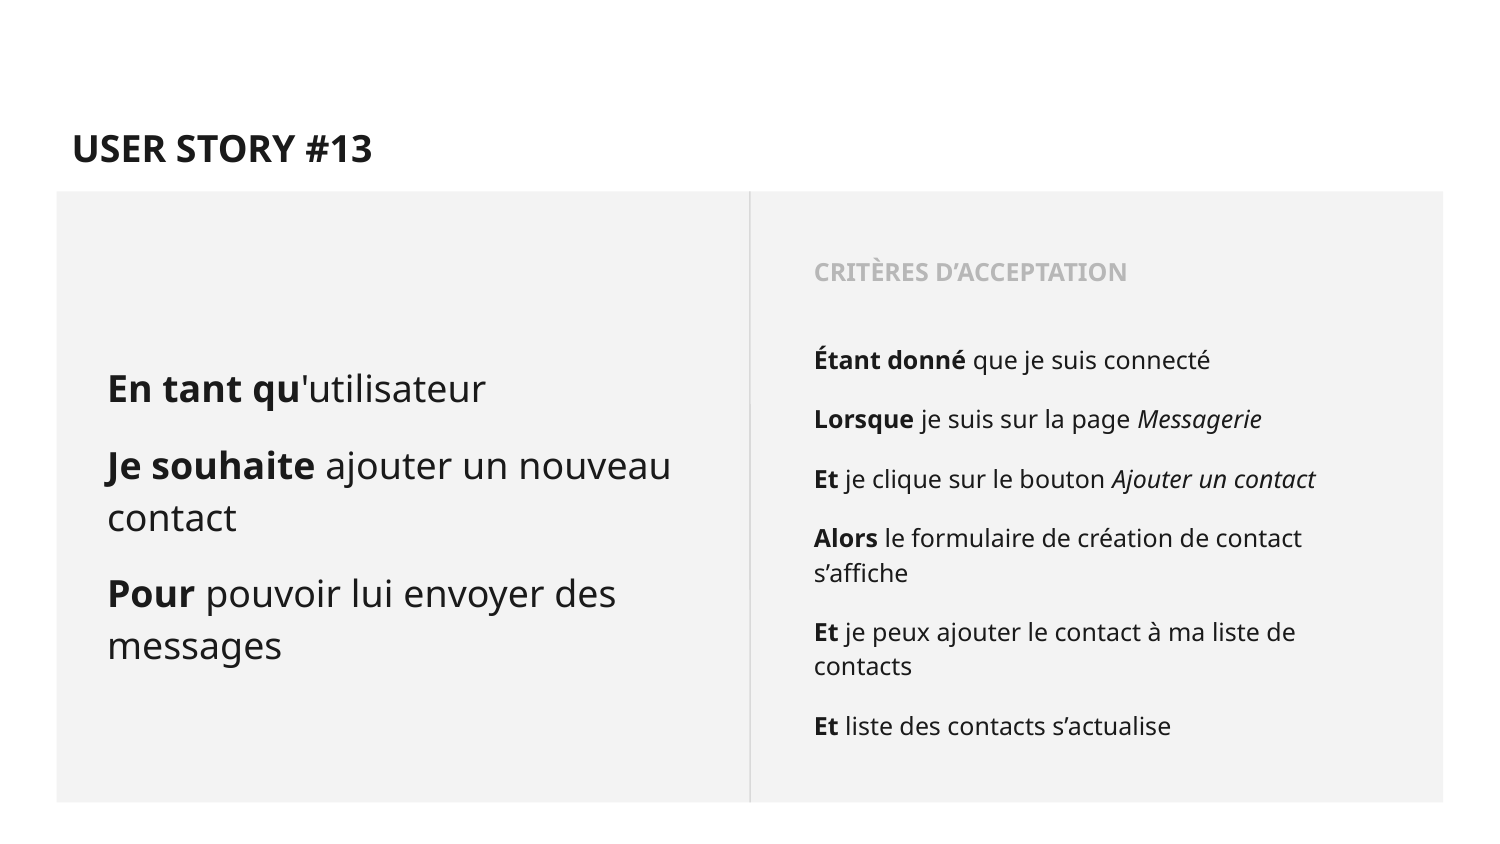

# USER STORY #13
CRITÈRES D’ACCEPTATION
Étant donné que je suis connecté
Lorsque je suis sur la page Messagerie
Et je clique sur le bouton Ajouter un contact
Alors le formulaire de création de contact s’affiche
Et je peux ajouter le contact à ma liste de contacts
Et liste des contacts s’actualise
En tant qu'utilisateur
Je souhaite ajouter un nouveau contact
Pour pouvoir lui envoyer des messages